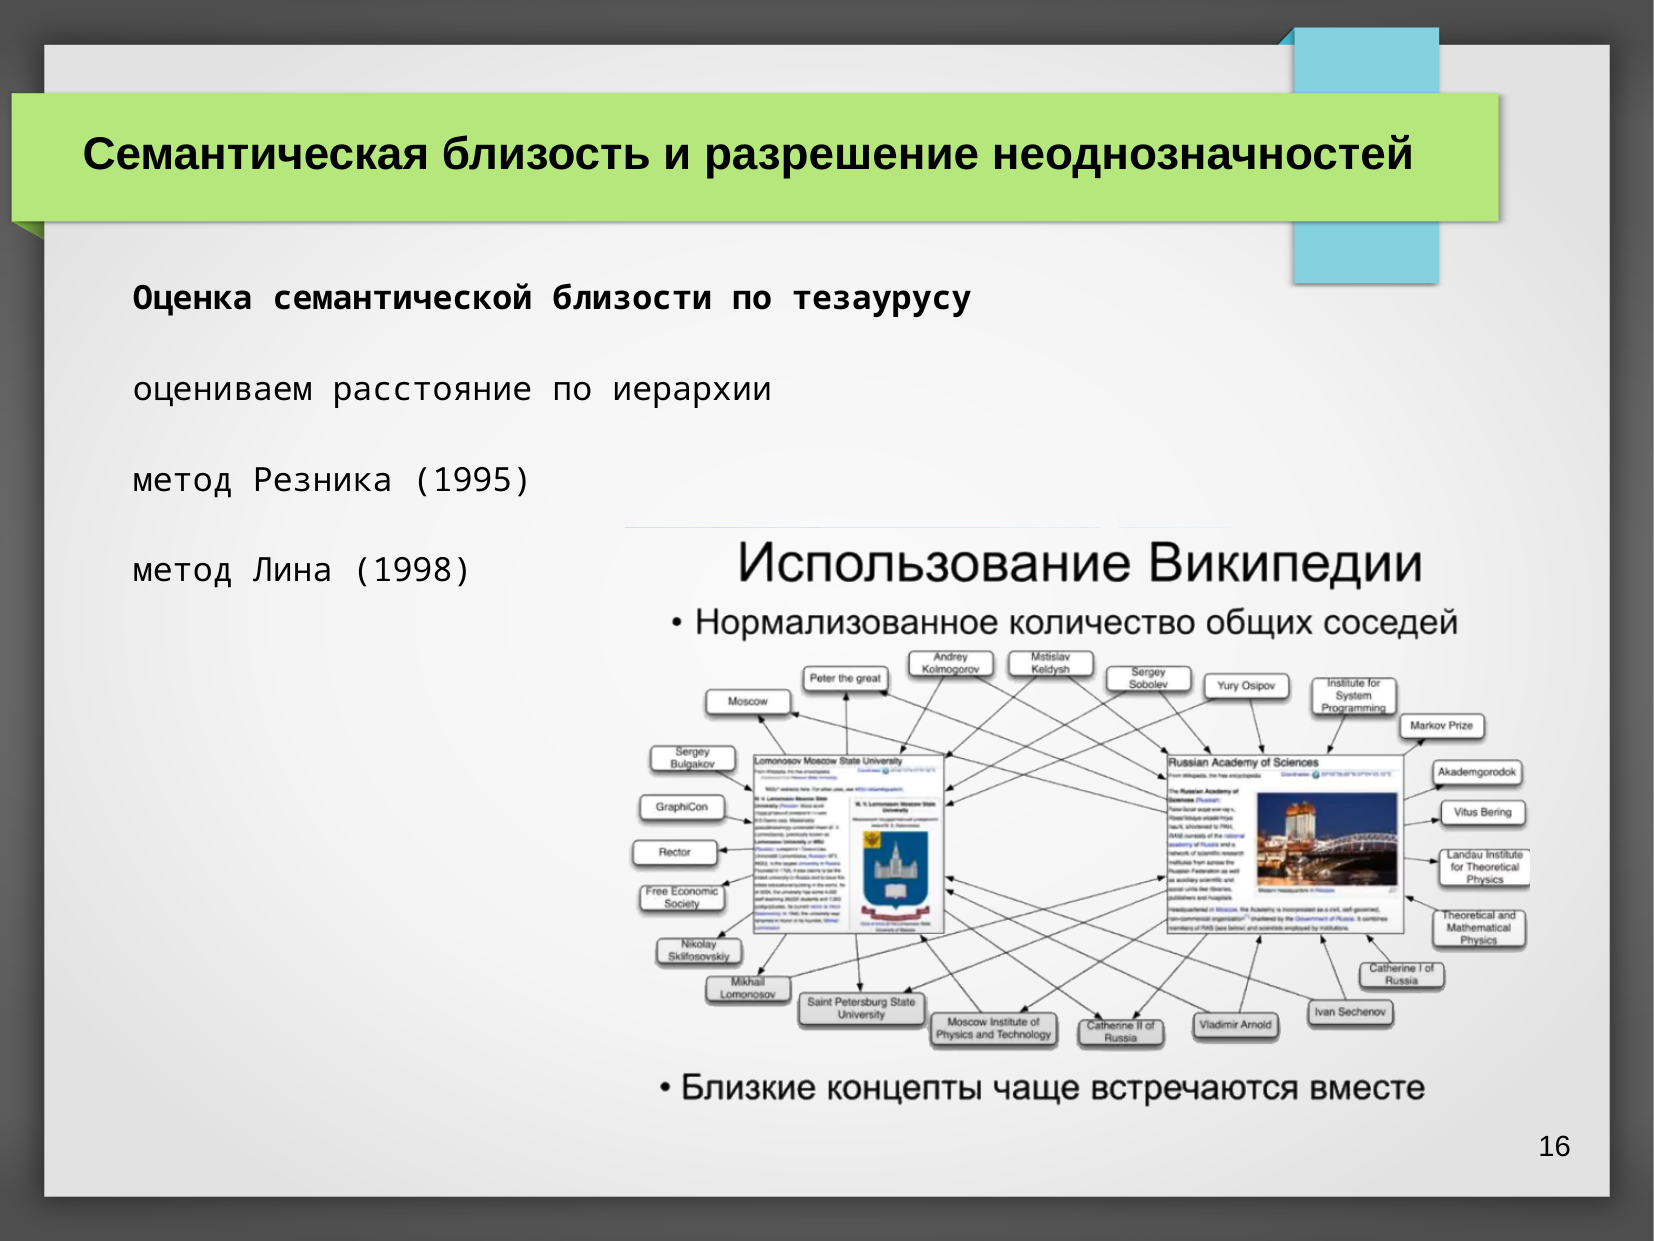

# Семантическая близость и разрешение неоднозначностей
Оценка семантической близости по тезаурусу
оцениваем расстояние по иерархии
метод Резника (1995)
метод Лина (1998)
16